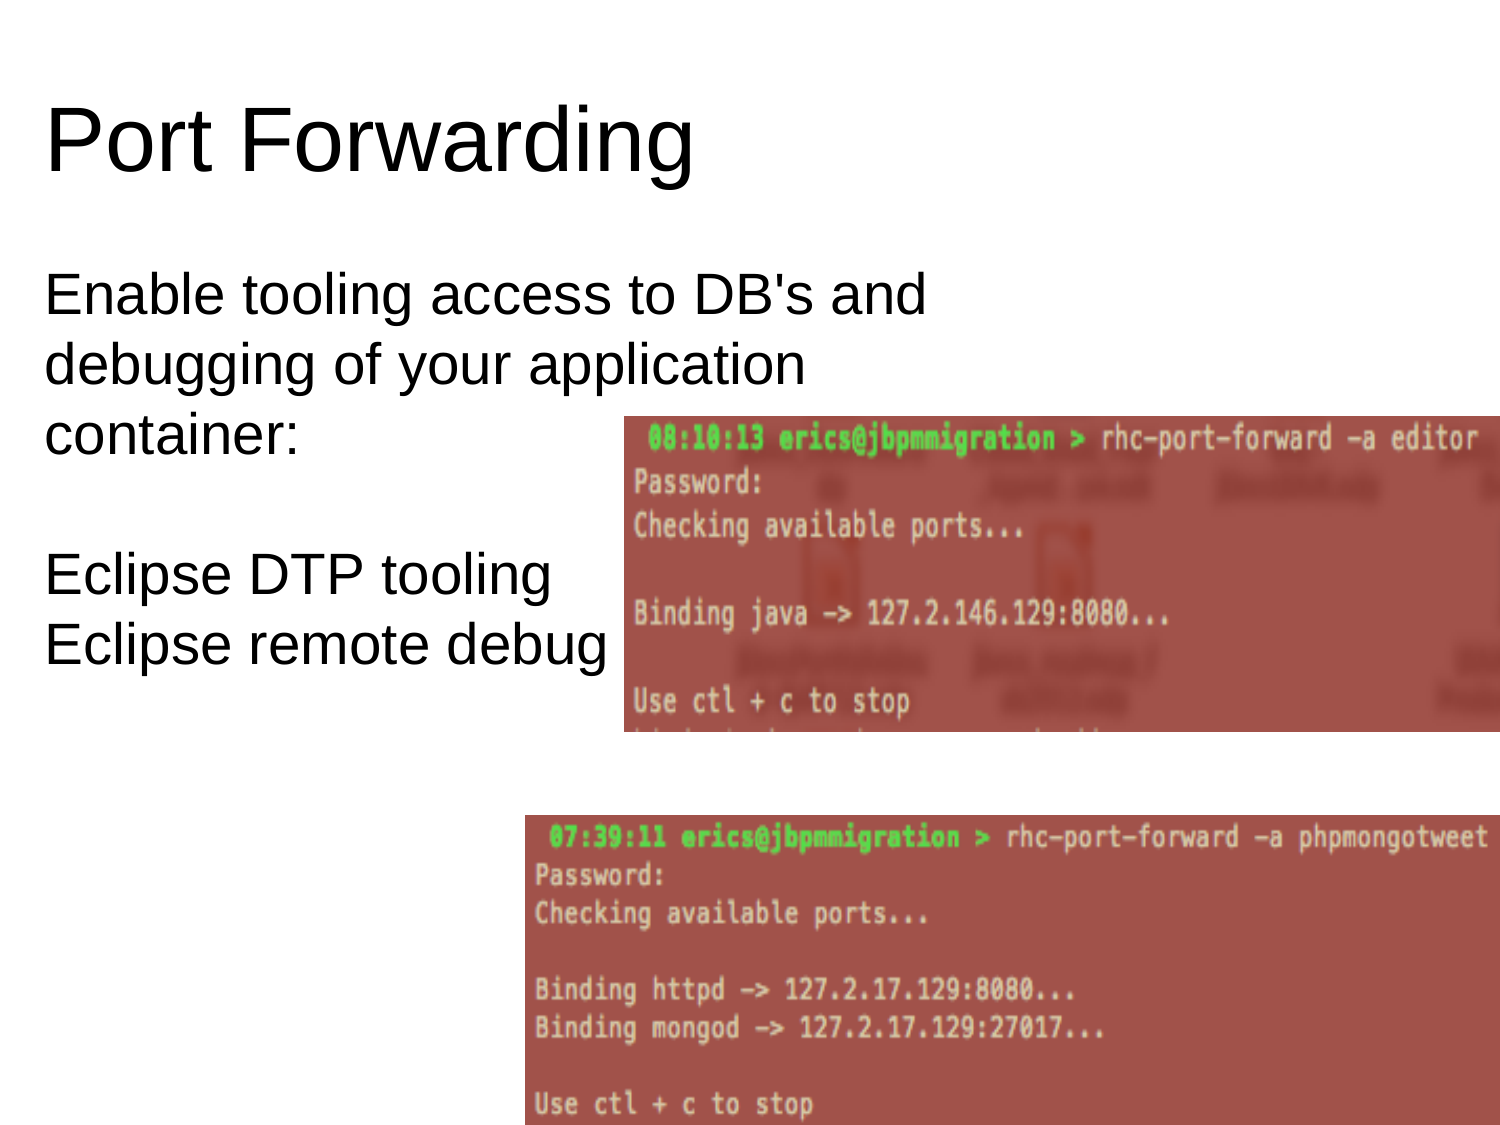

# Port Forwarding
Enable tooling access to DB's and debugging of your application container:
Eclipse DTP tooling
Eclipse remote debug